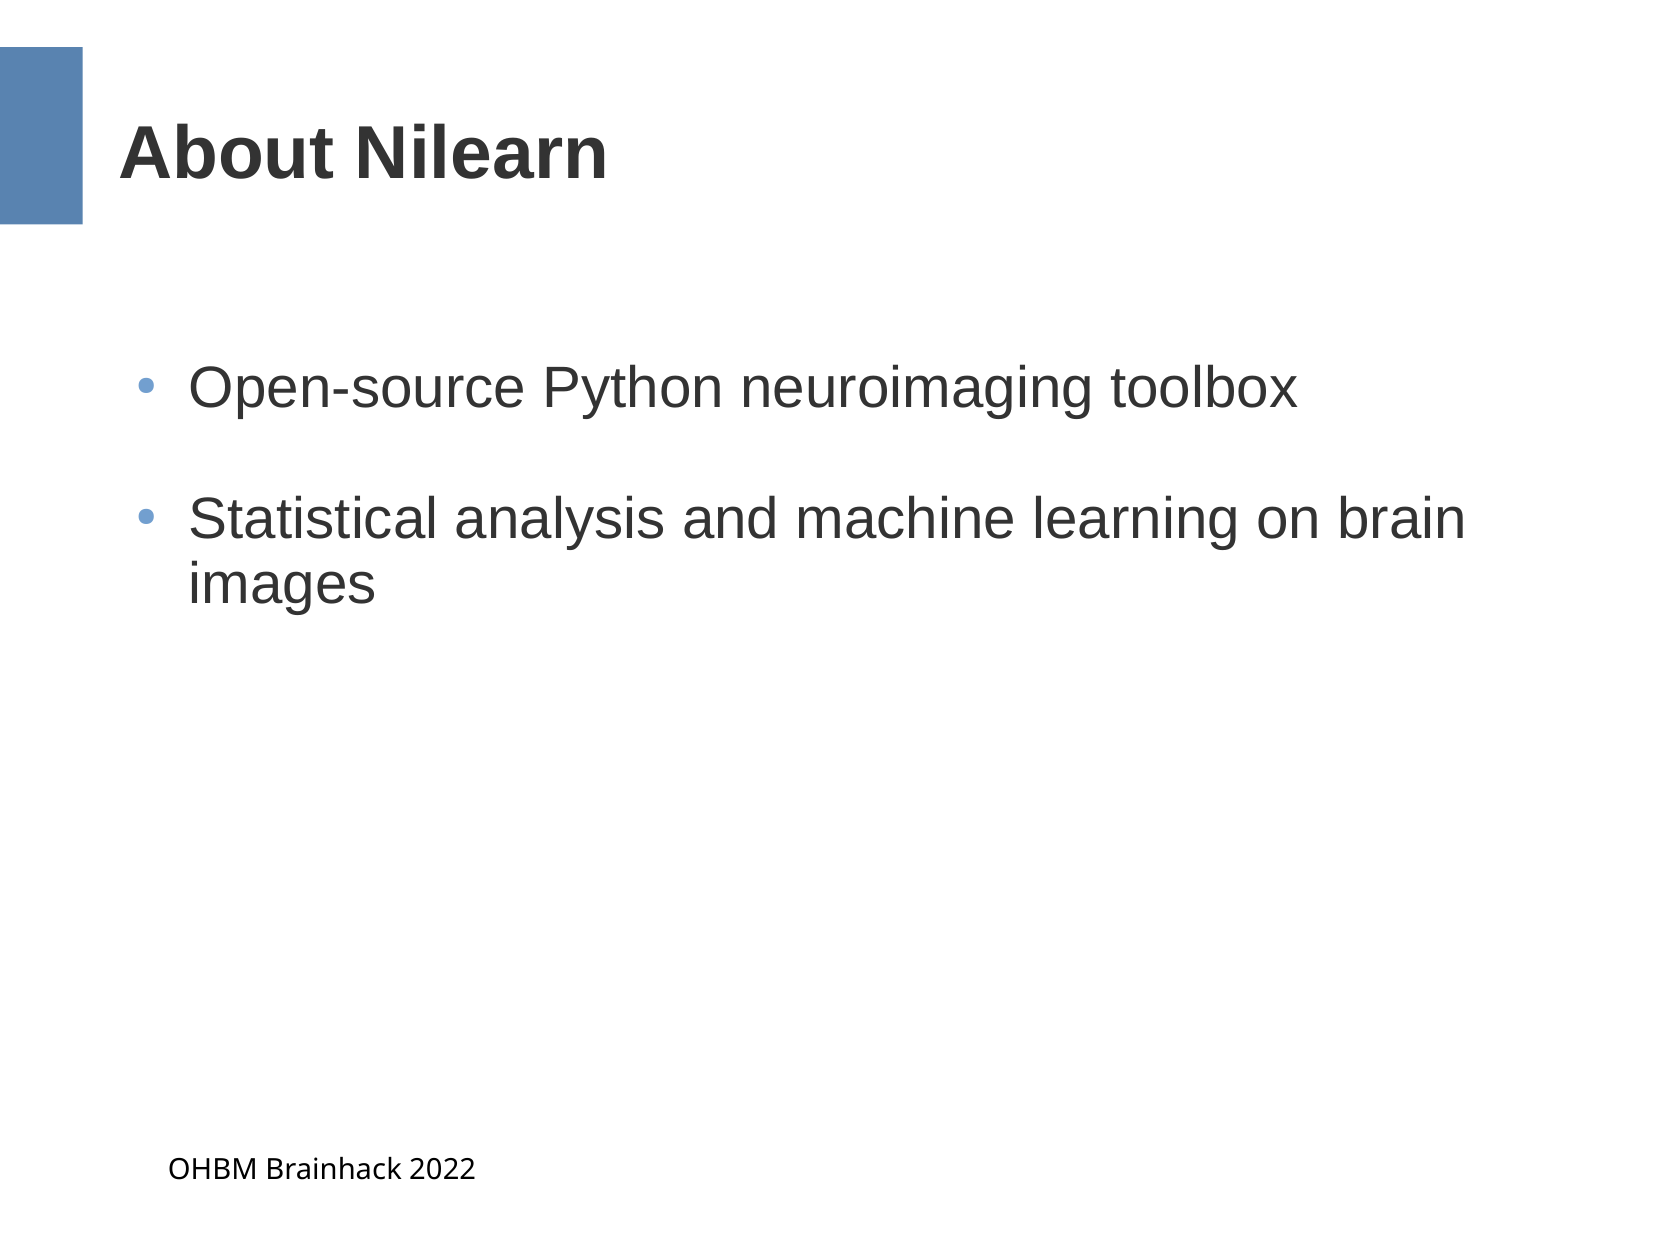

# About Nilearn
Open-source Python neuroimaging toolbox
Statistical analysis and machine learning on brain images
OHBM Brainhack 2022